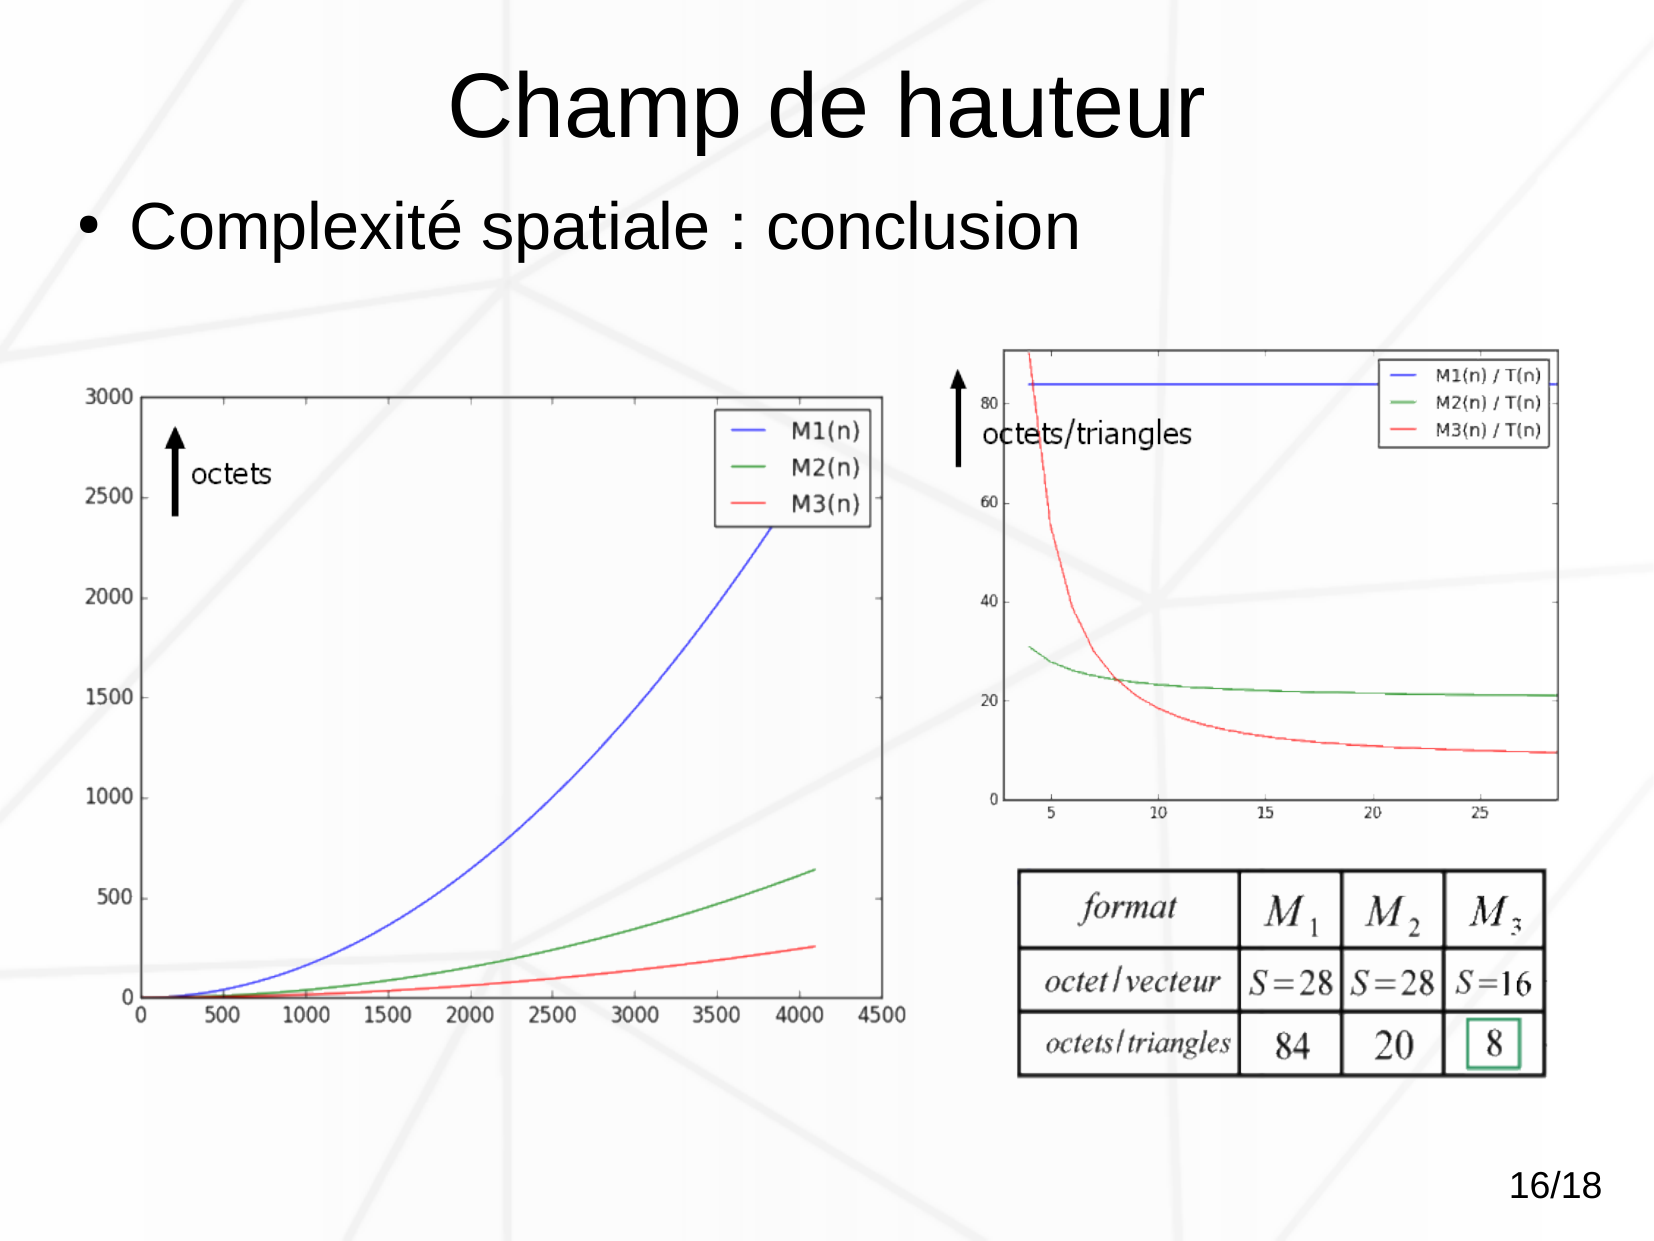

# Champ de hauteur
Complexité spatiale : conclusion
16/18